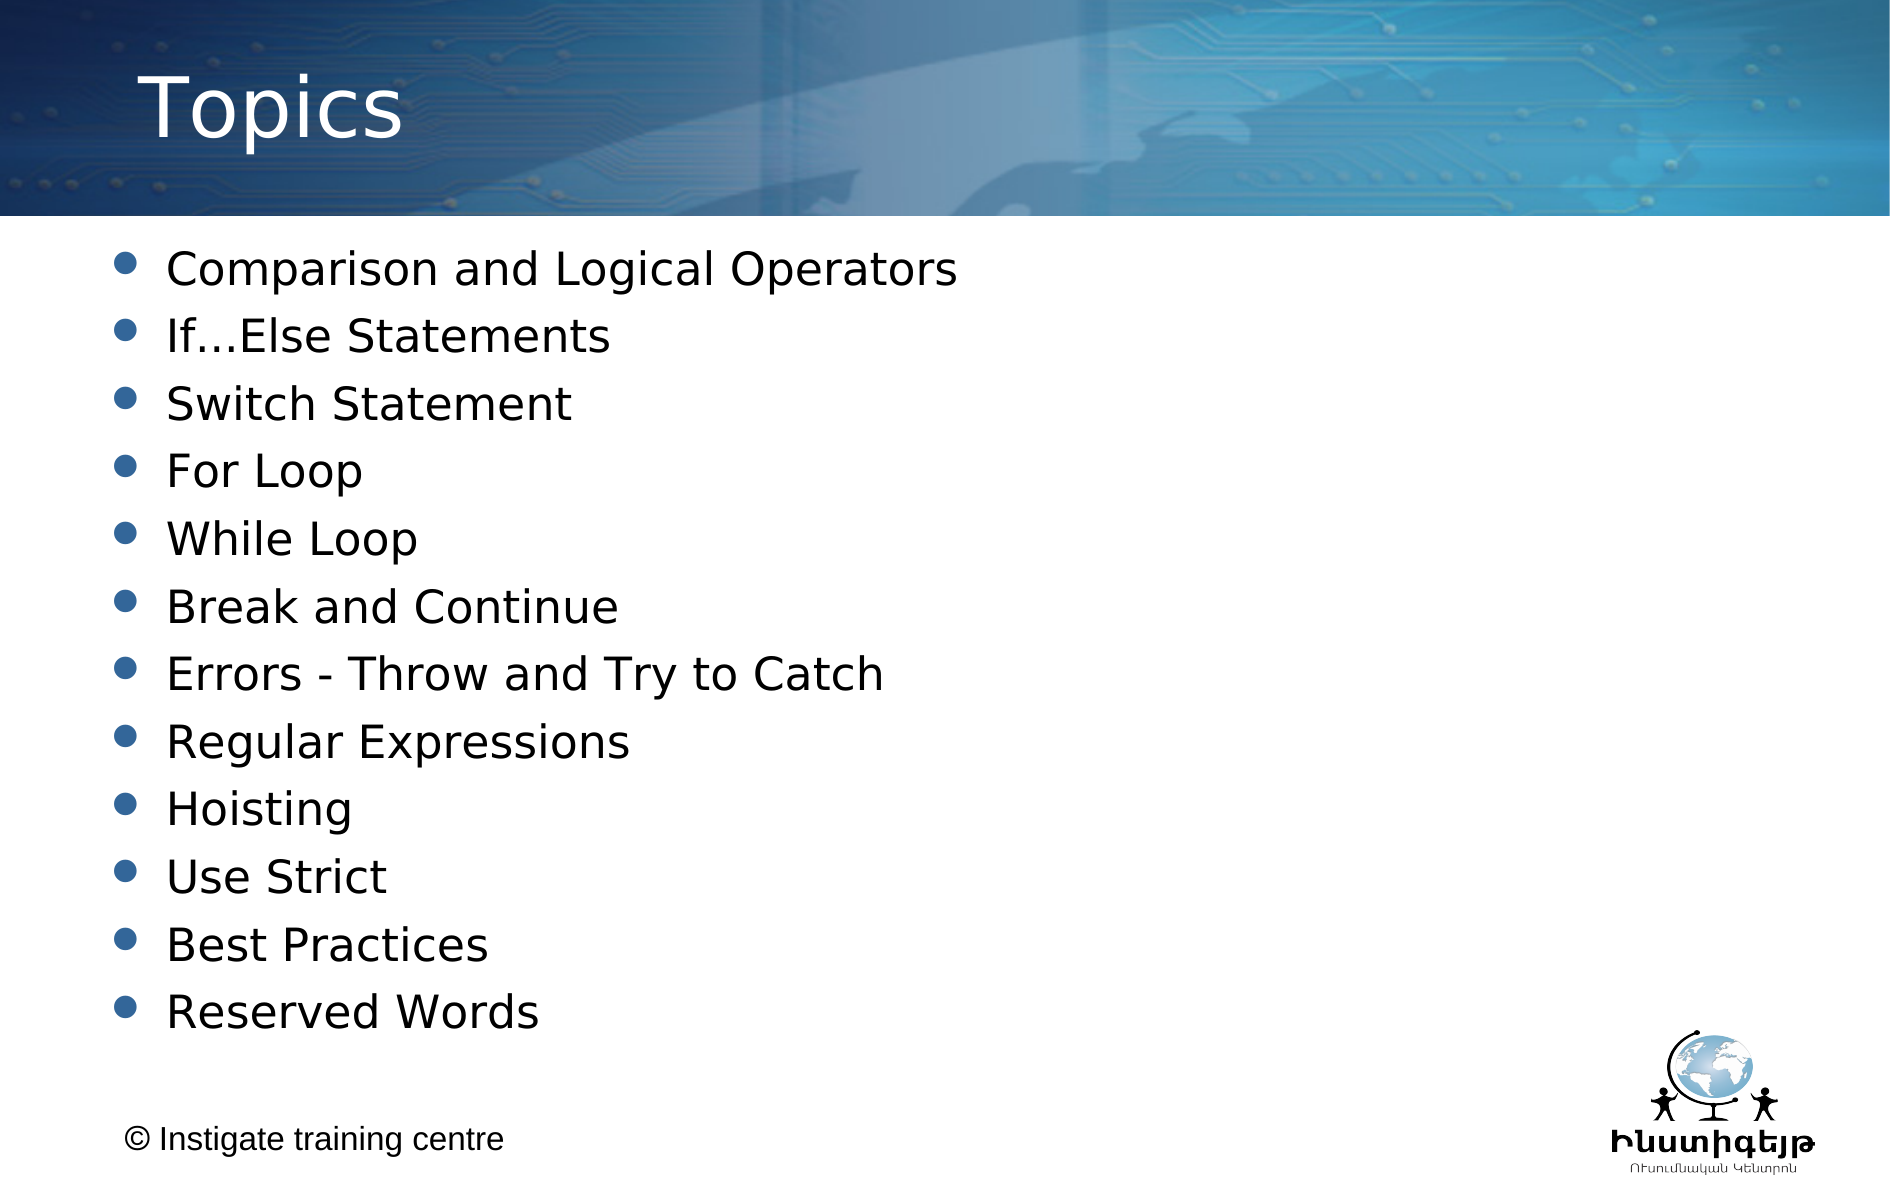

Topics
# Comparison and Logical Operators
If...Else Statements
Switch Statement
For Loop
While Loop
Break and Continue
Errors - Throw and Try to Catch
Regular Expressions
Hoisting
Use Strict
Best Practices
Reserved Words